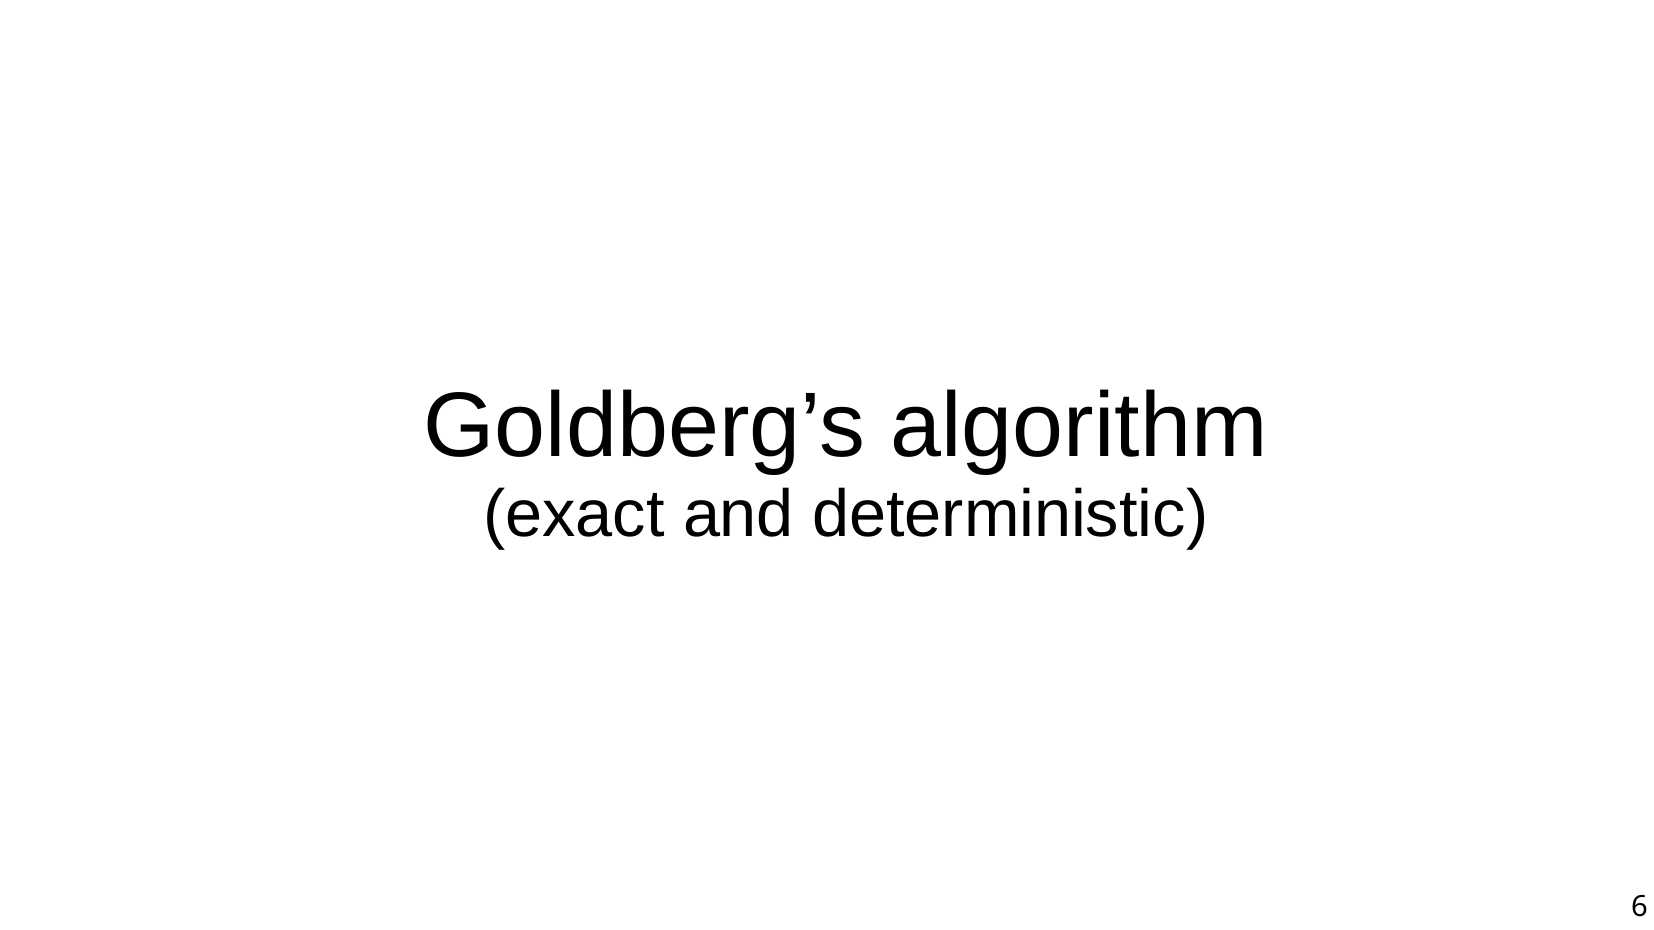

# Goldberg’s algorithm (exact and deterministic)
6